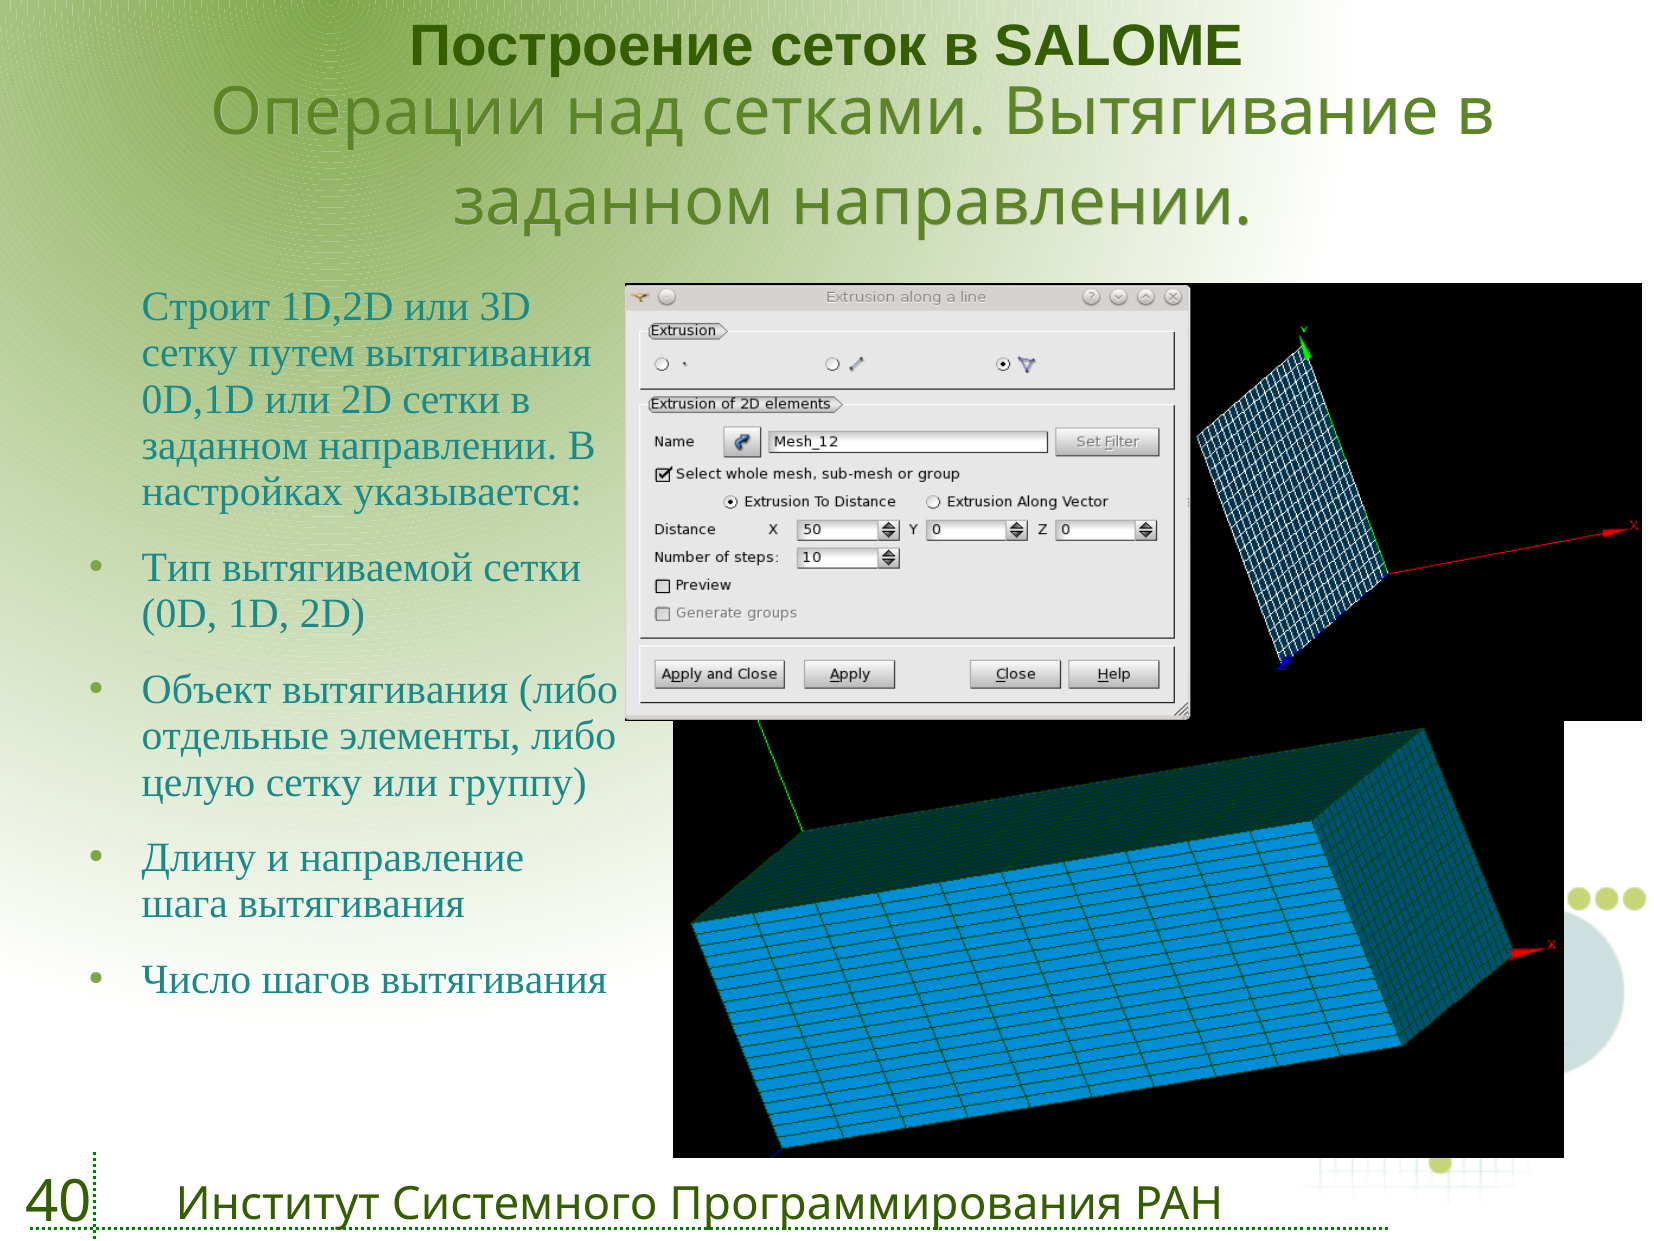

# Операции над сетками. Вытягивание в заданном направлении.
Строит 1D,2D или 3D сетку путем вытягивания 0D,1D или 2D сетки в заданном направлении. В настройках указывается:
Тип вытягиваемой сетки (0D, 1D, 2D)
Объект вытягивания (либо отдельные элементы, либо целую сетку или группу)
Длину и направление шага вытягивания
Число шагов вытягивания